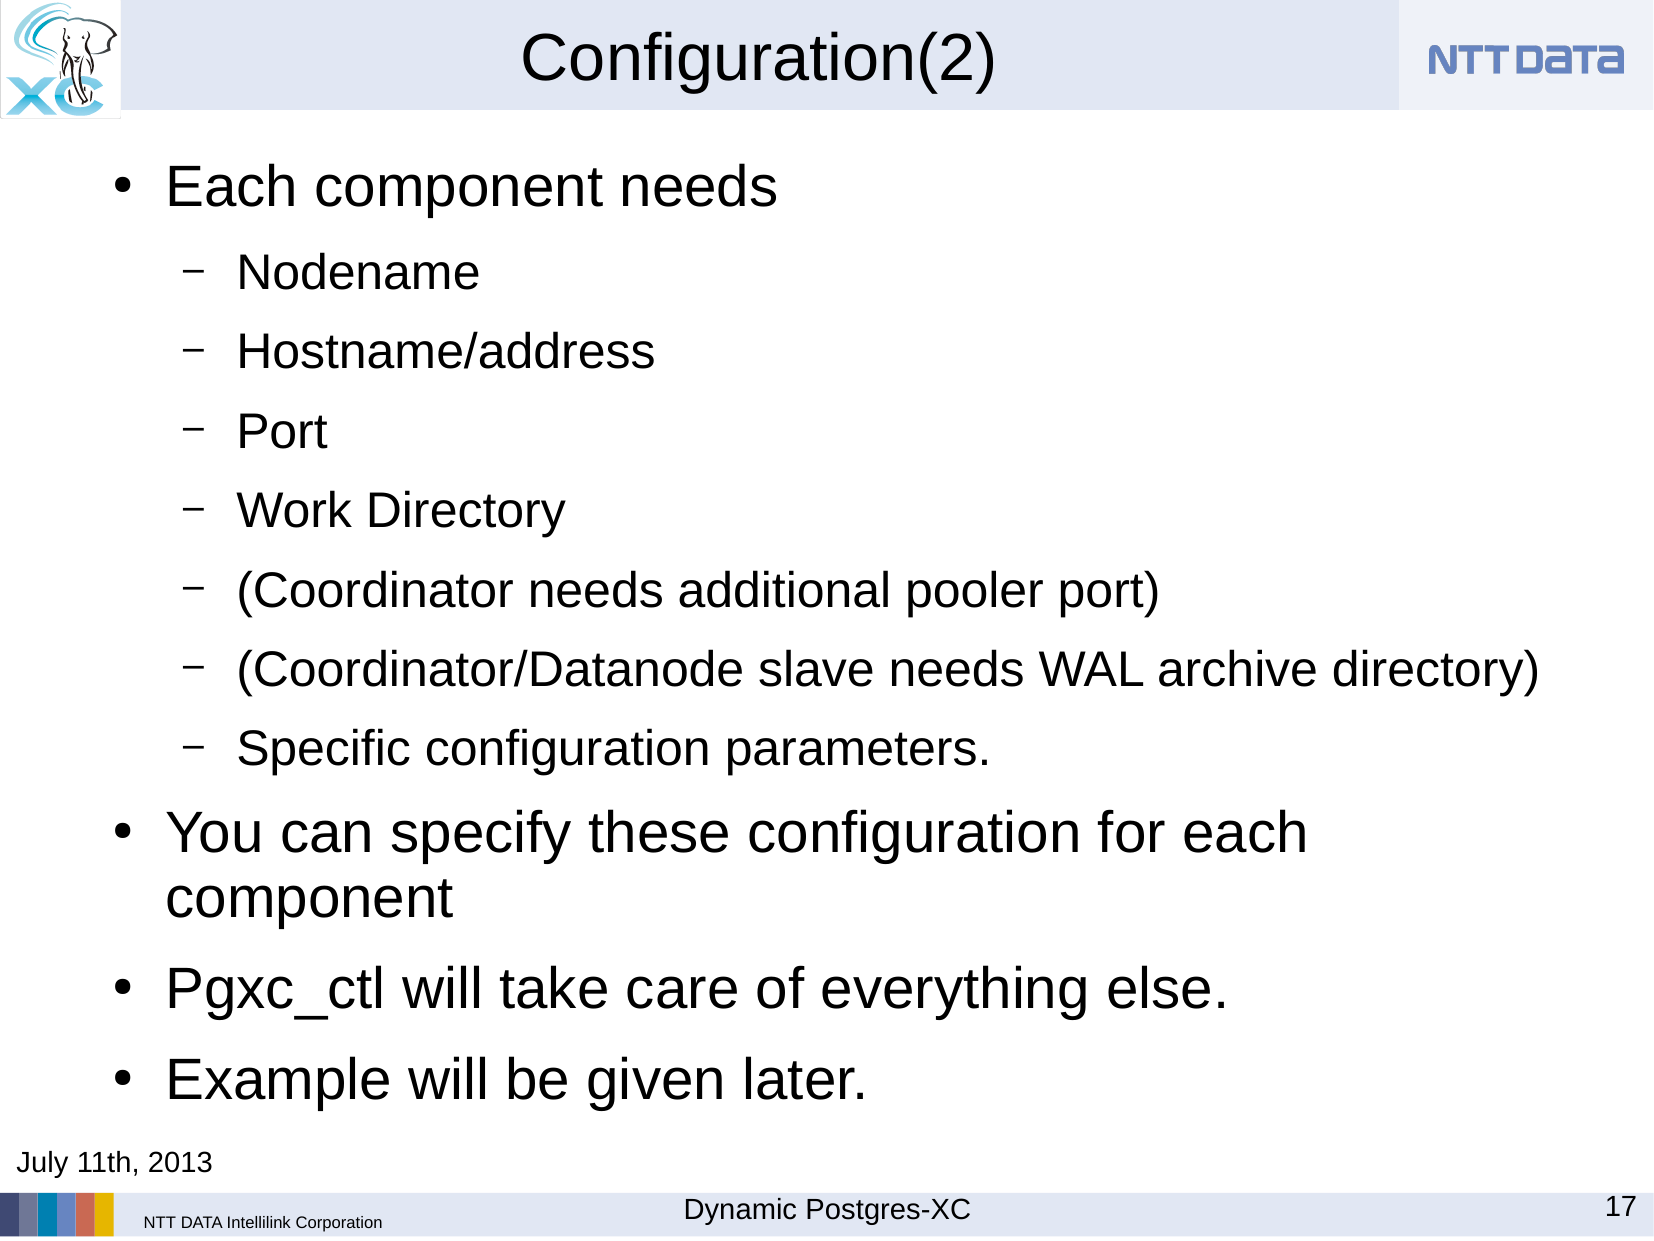

# Configuration(2)
Each component needs
Nodename
Hostname/address
Port
Work Directory
(Coordinator needs additional pooler port)
(Coordinator/Datanode slave needs WAL archive directory)
Specific configuration parameters.
You can specify these configuration for each component
Pgxc_ctl will take care of everything else.
Example will be given later.
July 11th, 2013
17
Dynamic Postgres-XC